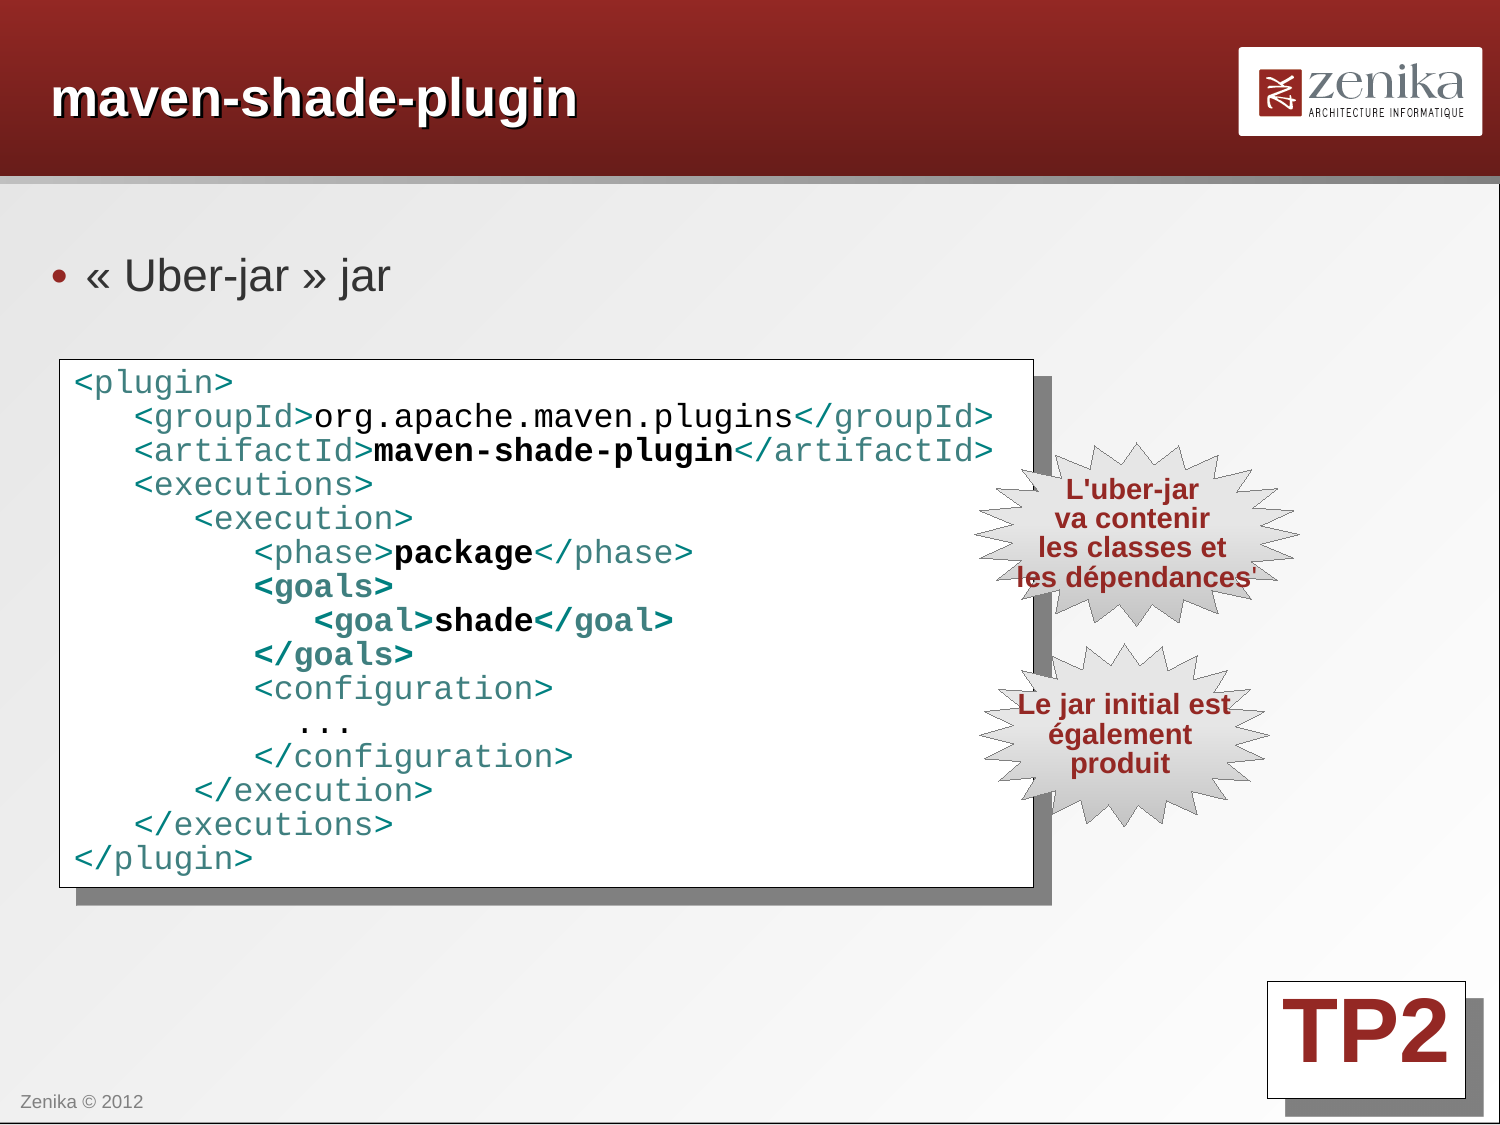

# maven-shade-plugin
« Uber-jar » jar
<plugin>
 <groupId>org.apache.maven.plugins</groupId>
 <artifactId>maven-shade-plugin</artifactId>
 <executions>
 <execution>
 <phase>package</phase>
 <goals>
 <goal>shade</goal>
 </goals>
 <configuration>
			...
 </configuration>
 </execution>
 </executions>
</plugin>
L'uber-jar
va contenir
les classes et
les dépendances'
Le jar initial est
également
produit
TP2